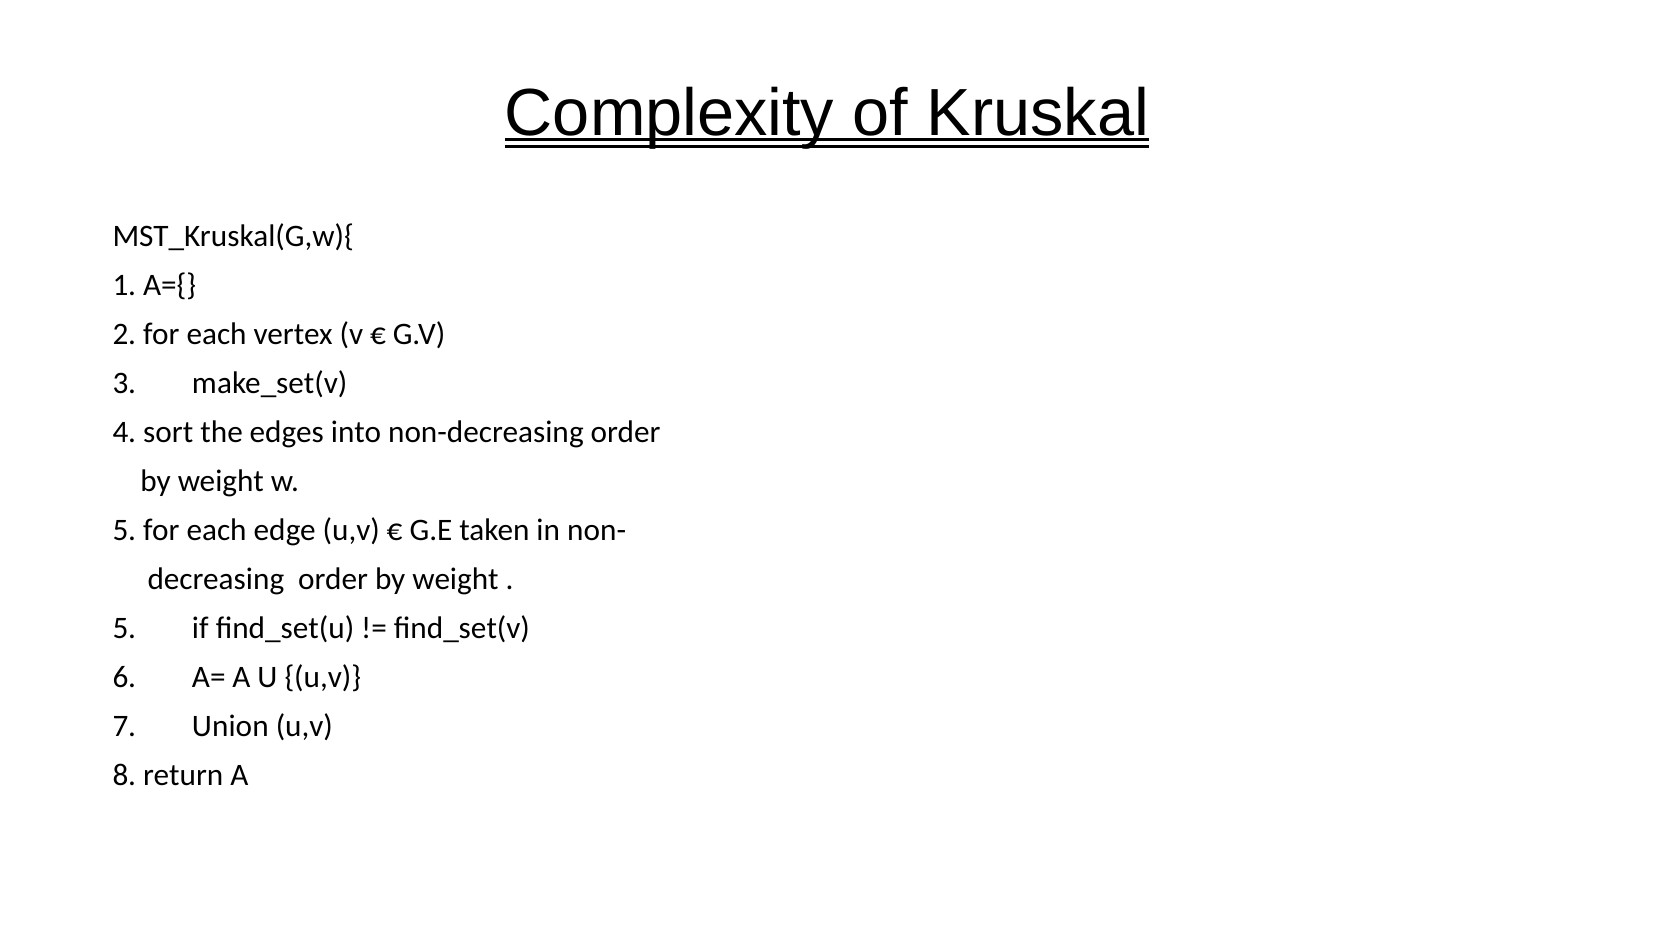

# Complexity of Kruskal
MST_Kruskal(G,w){
1. A={}
2. for each vertex (v € G.V)
3. make_set(v)
4. sort the edges into non-decreasing order
 by weight w.
5. for each edge (u,v) € G.E taken in non-
 decreasing order by weight .
5. if find_set(u) != find_set(v)
6. A= A U {(u,v)}
7. Union (u,v)
8. return A